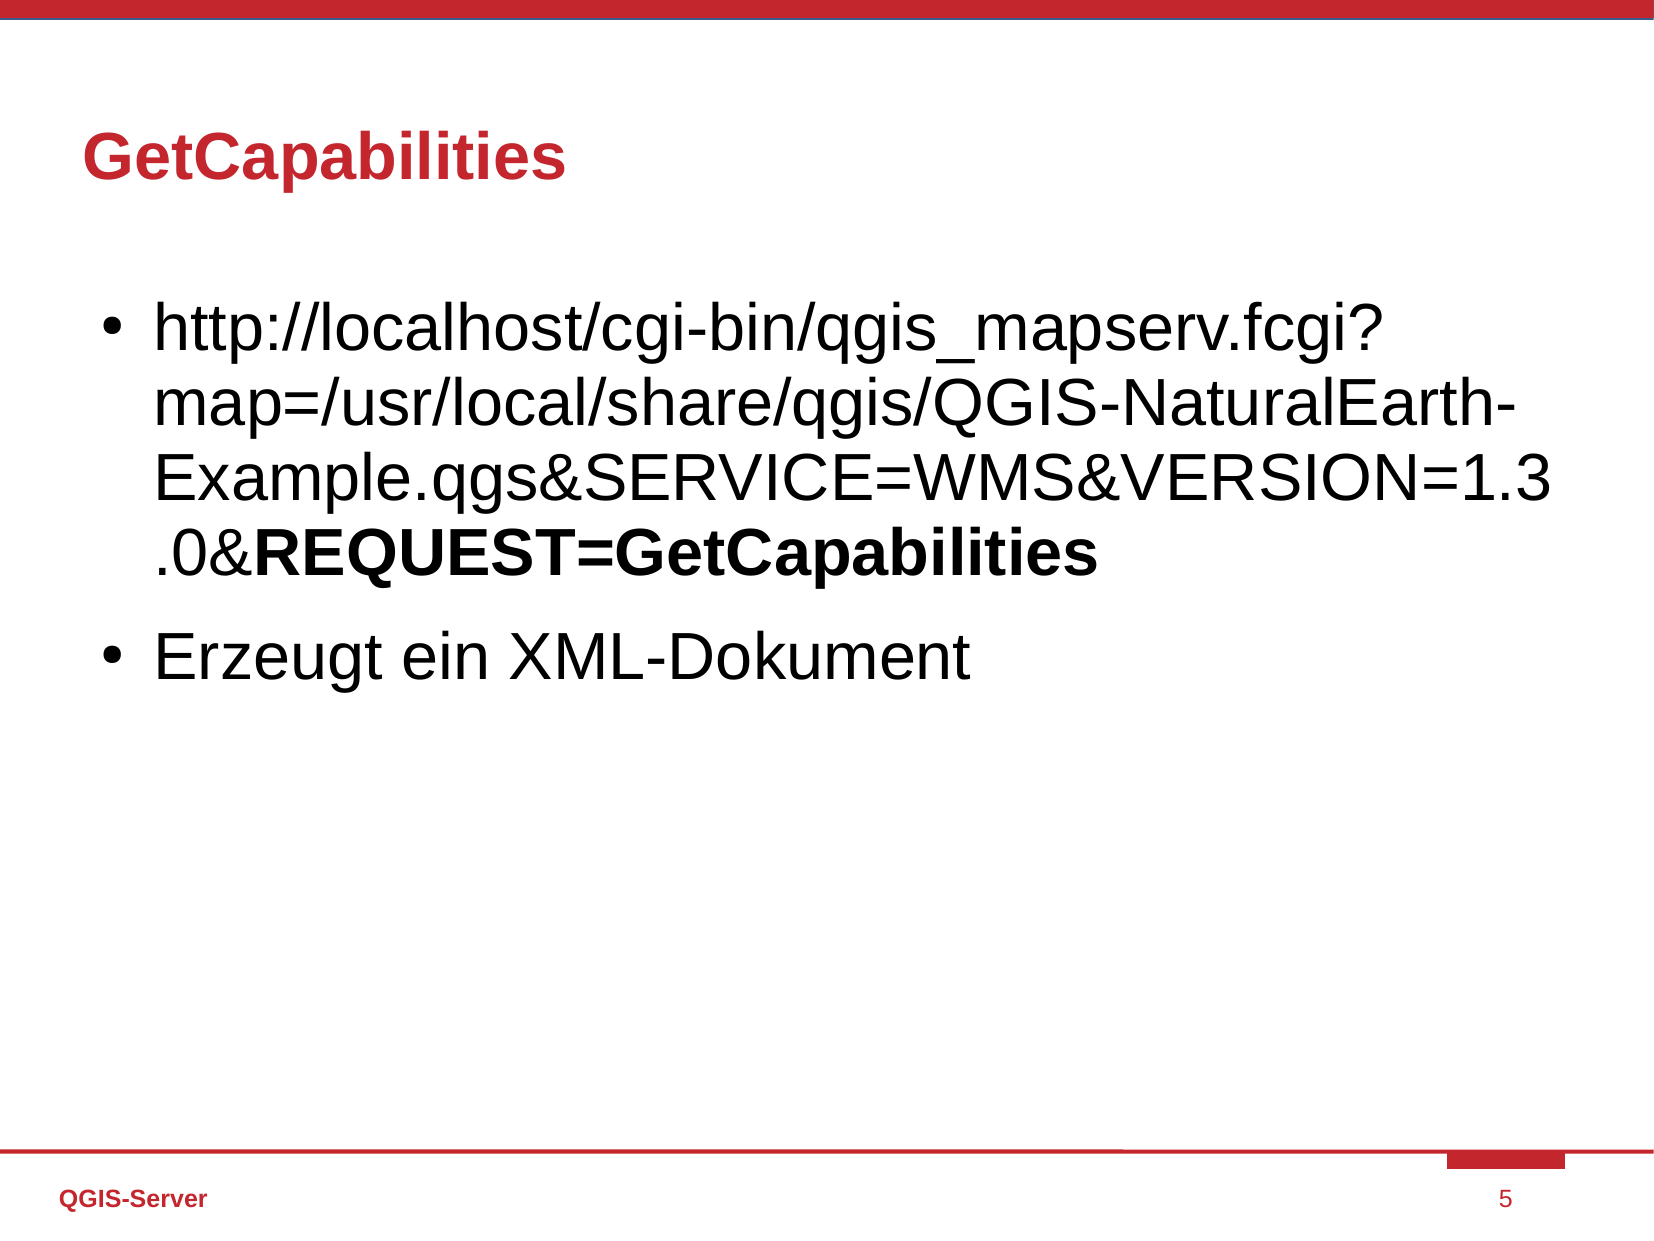

# GetCapabilities
http://localhost/cgi-bin/qgis_mapserv.fcgi?map=/usr/local/share/qgis/QGIS-NaturalEarth-Example.qgs&SERVICE=WMS&VERSION=1.3.0&REQUEST=GetCapabilities
Erzeugt ein XML-Dokument
QGIS-Server